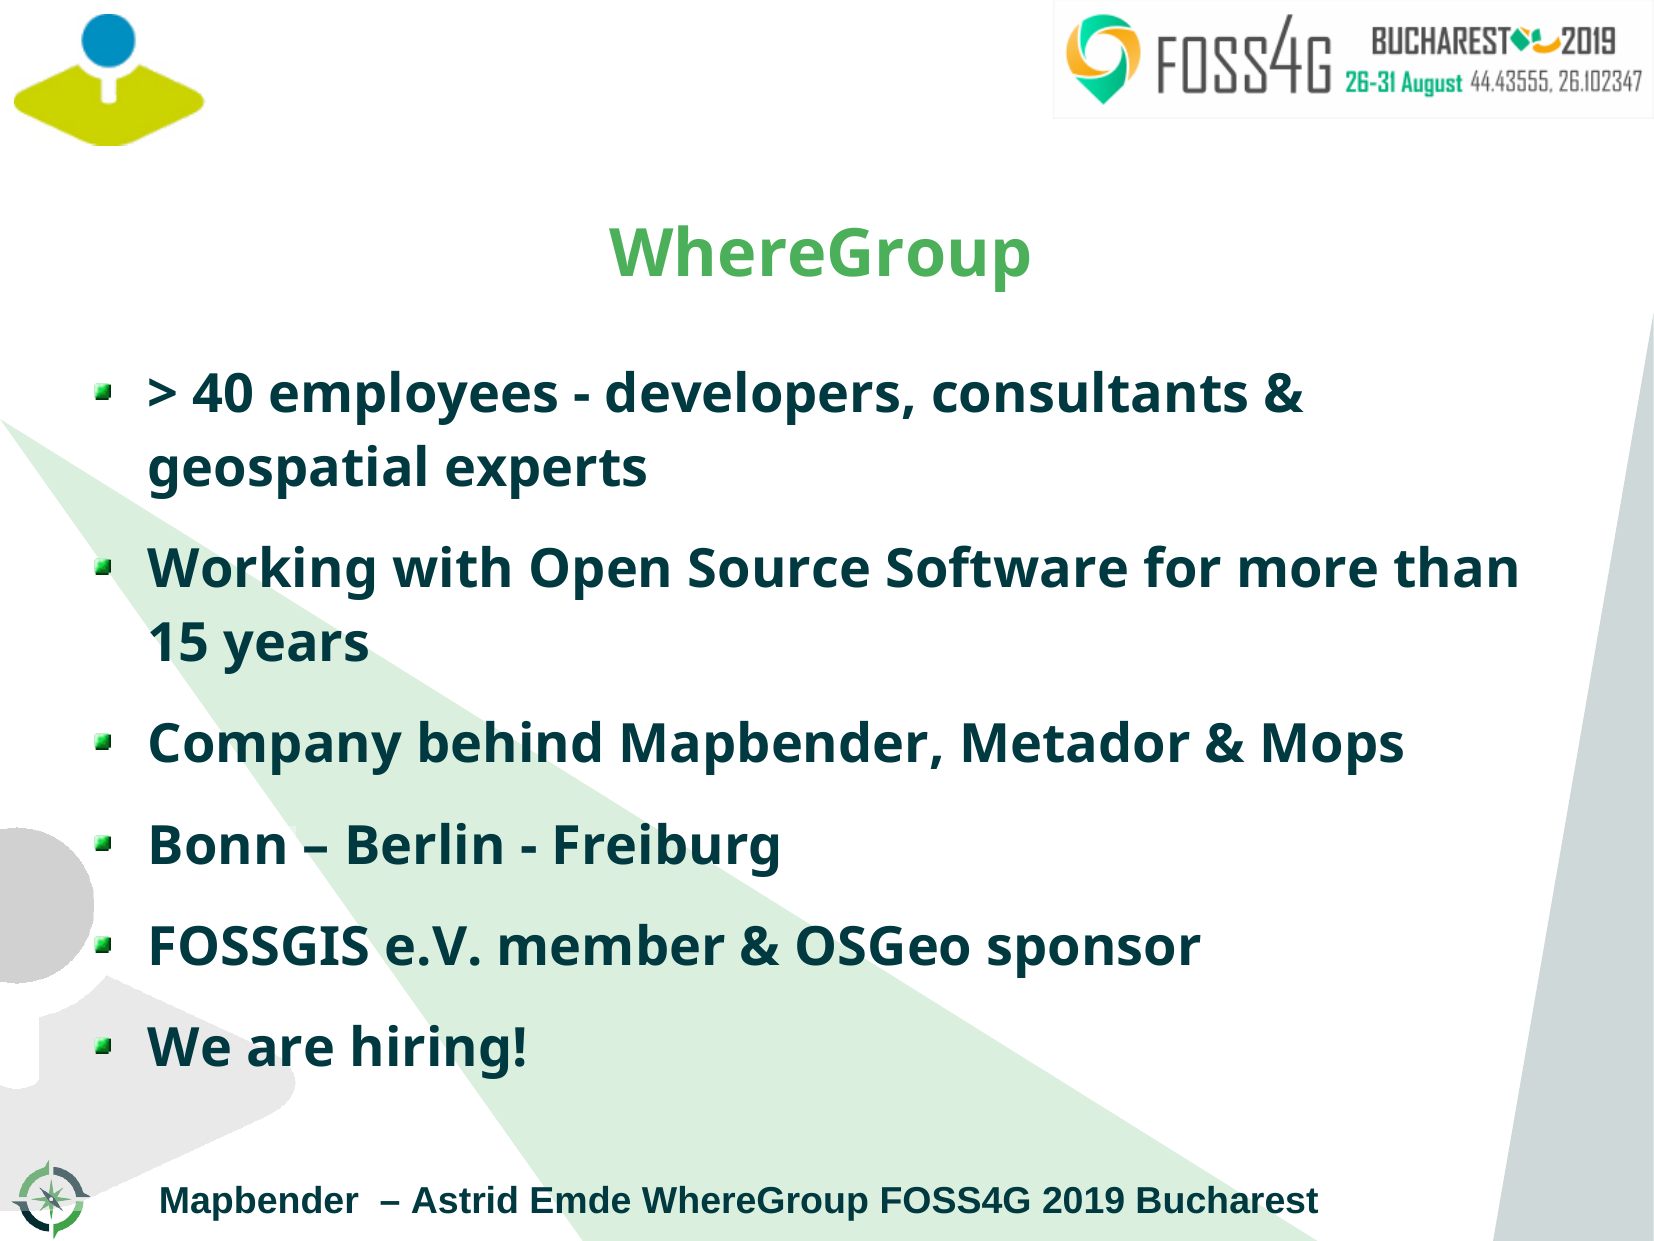

# WhereGroup
> 40 employees - developers, consultants & geospatial experts
Working with Open Source Software for more than 15 years
Company behind Mapbender, Metador & Mops
Bonn – Berlin - Freiburg
FOSSGIS e.V. member & OSGeo sponsor
We are hiring!